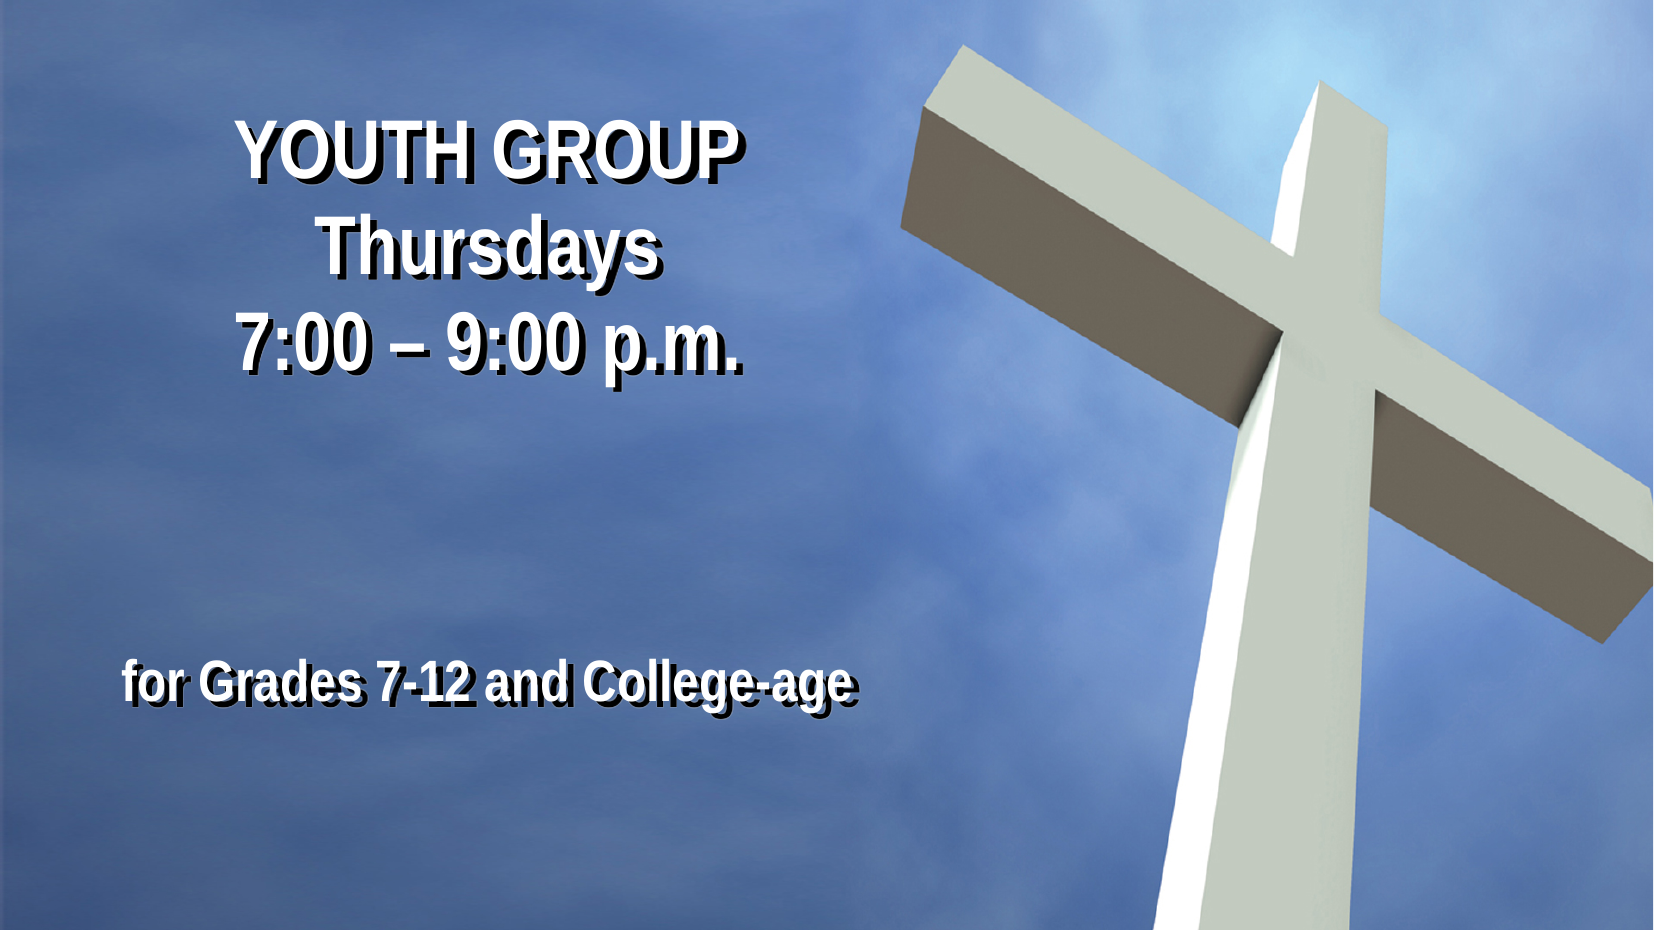

YOUTH GROUP
Thursdays
7:00 – 9:00 p.m.
for Grades 7-12 and College-age